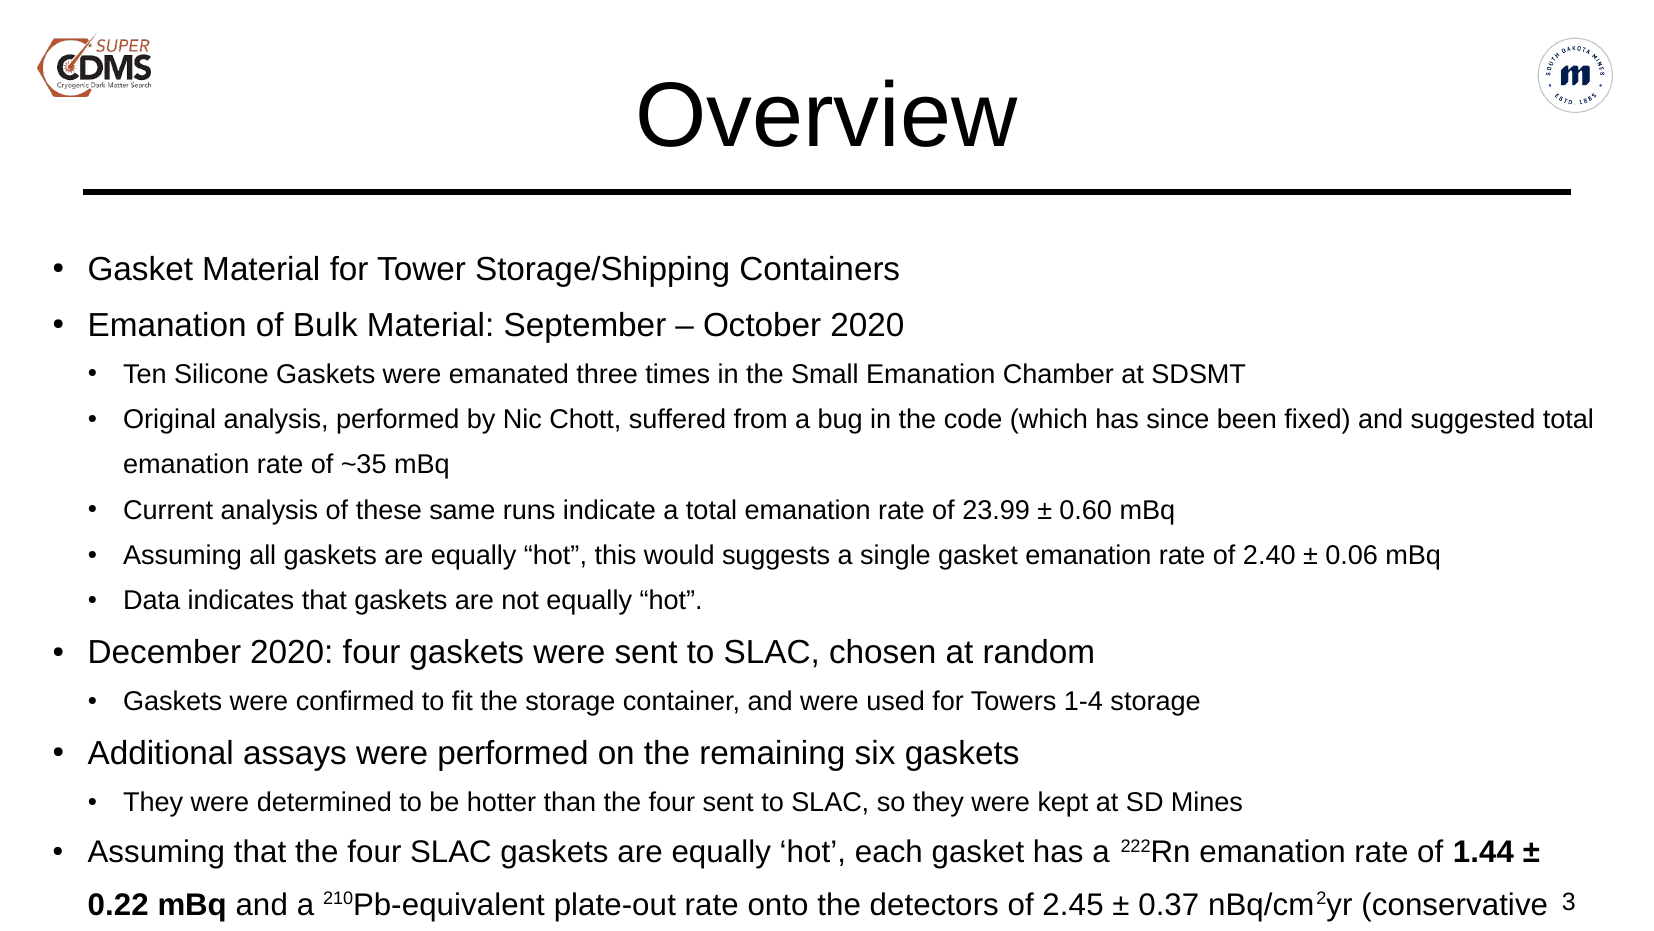

# Overview
Gasket Material for Tower Storage/Shipping Containers
Emanation of Bulk Material: September – October 2020
Ten Silicone Gaskets were emanated three times in the Small Emanation Chamber at SDSMT
Original analysis, performed by Nic Chott, suffered from a bug in the code (which has since been fixed) and suggested total emanation rate of ~35 mBq
Current analysis of these same runs indicate a total emanation rate of 23.99 ± 0.60 mBq
Assuming all gaskets are equally “hot”, this would suggests a single gasket emanation rate of 2.40 ± 0.06 mBq
Data indicates that gaskets are not equally “hot”.
December 2020: four gaskets were sent to SLAC, chosen at random
Gaskets were confirmed to fit the storage container, and were used for Towers 1-4 storage
Additional assays were performed on the remaining six gaskets
They were determined to be hotter than the four sent to SLAC, so they were kept at SD Mines
Assuming that the four SLAC gaskets are equally ‘hot’, each gasket has a 222Rn emanation rate of 1.44 ± 0.22 mBq and a 210Pb-equivalent plate-out rate onto the detectors of 2.45 ± 0.37 nBq/cm2yr (conservative estimate) or 0.32 ± 0.05 nBq/cm2yr (likely more accurate estimate)